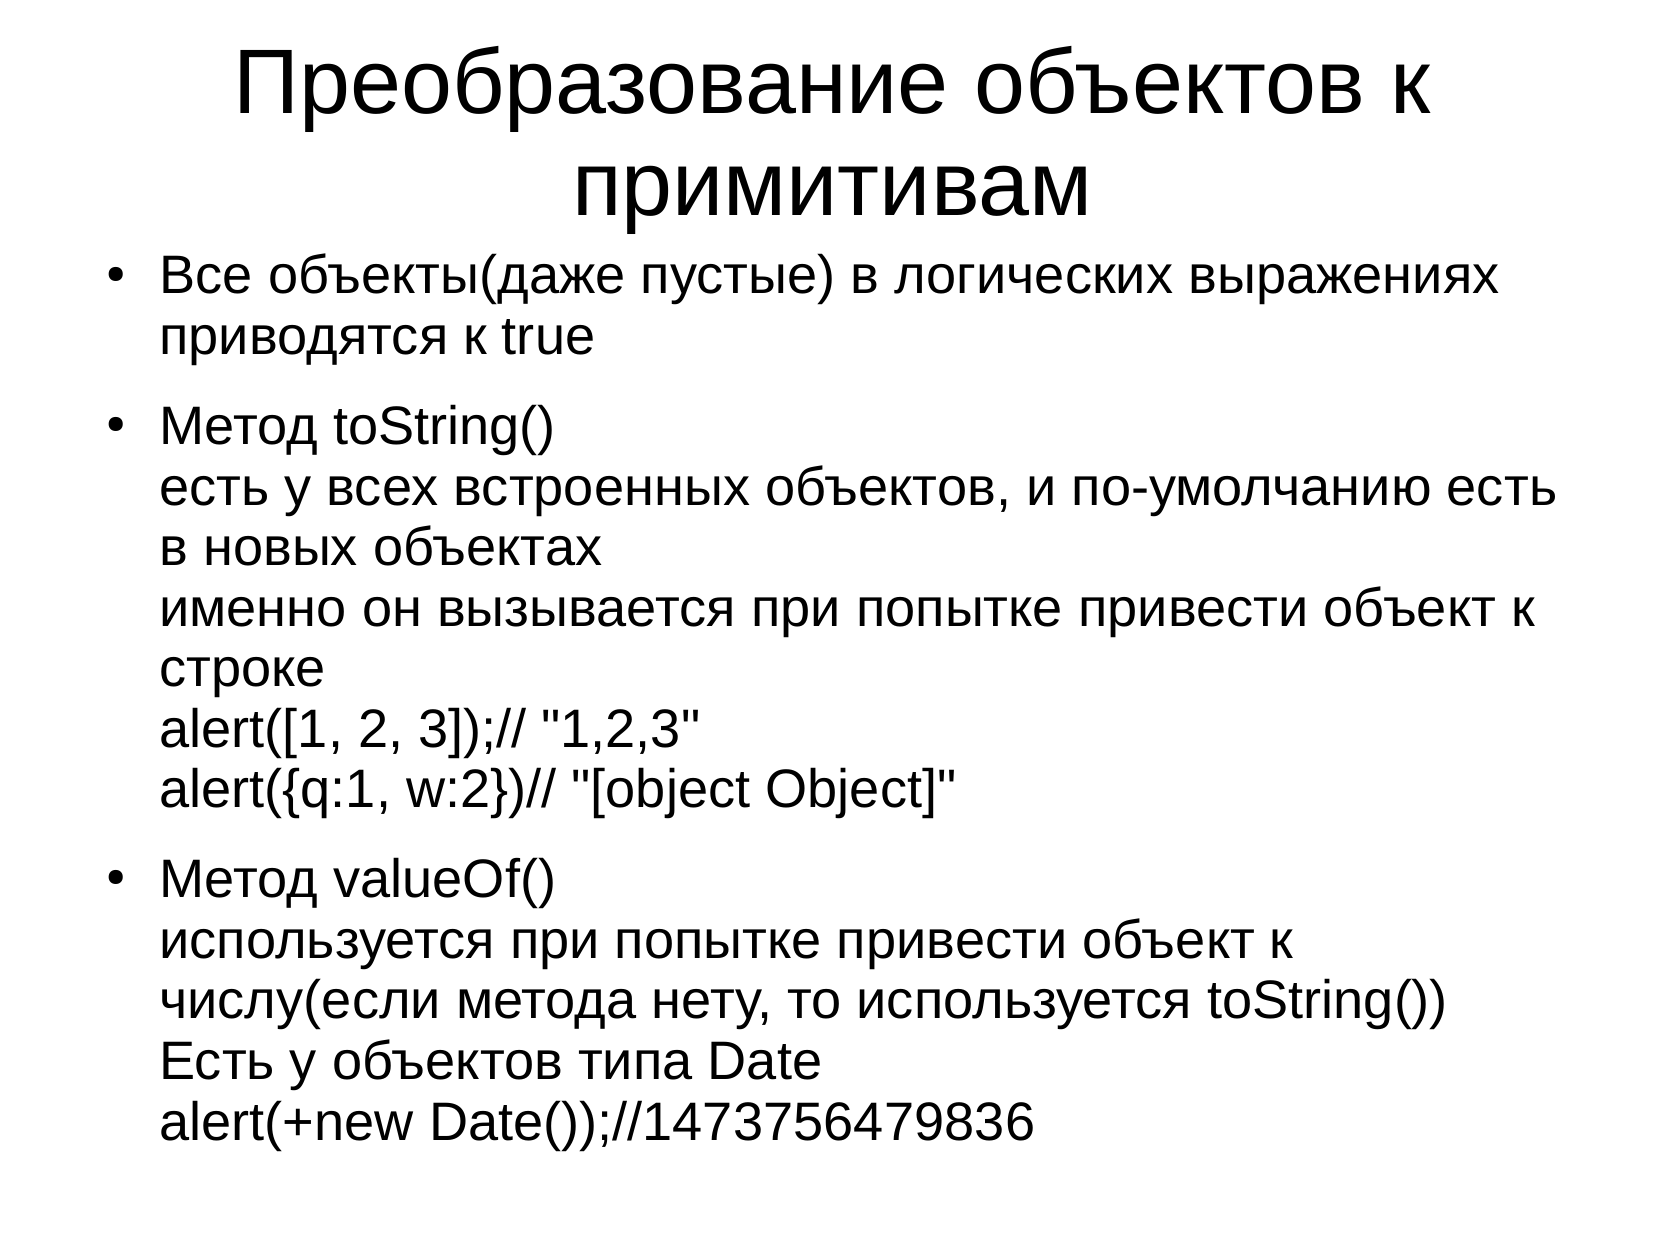

# Преобразование объектов к примитивам
Все объекты(даже пустые) в логических выражениях приводятся к true
Метод toString()
есть у всех встроенных объектов, и по-умолчанию есть в новых объектах
именно он вызывается при попытке привести объект к строке
alert([1, 2, 3]);// "1,2,3"
alert({q:1, w:2})// "[object Object]"
Метод valueOf()
используется при попытке привести объект к числу(если метода нету, то используется toString())
Есть у объектов типа Date
alert(+new Date());//1473756479836